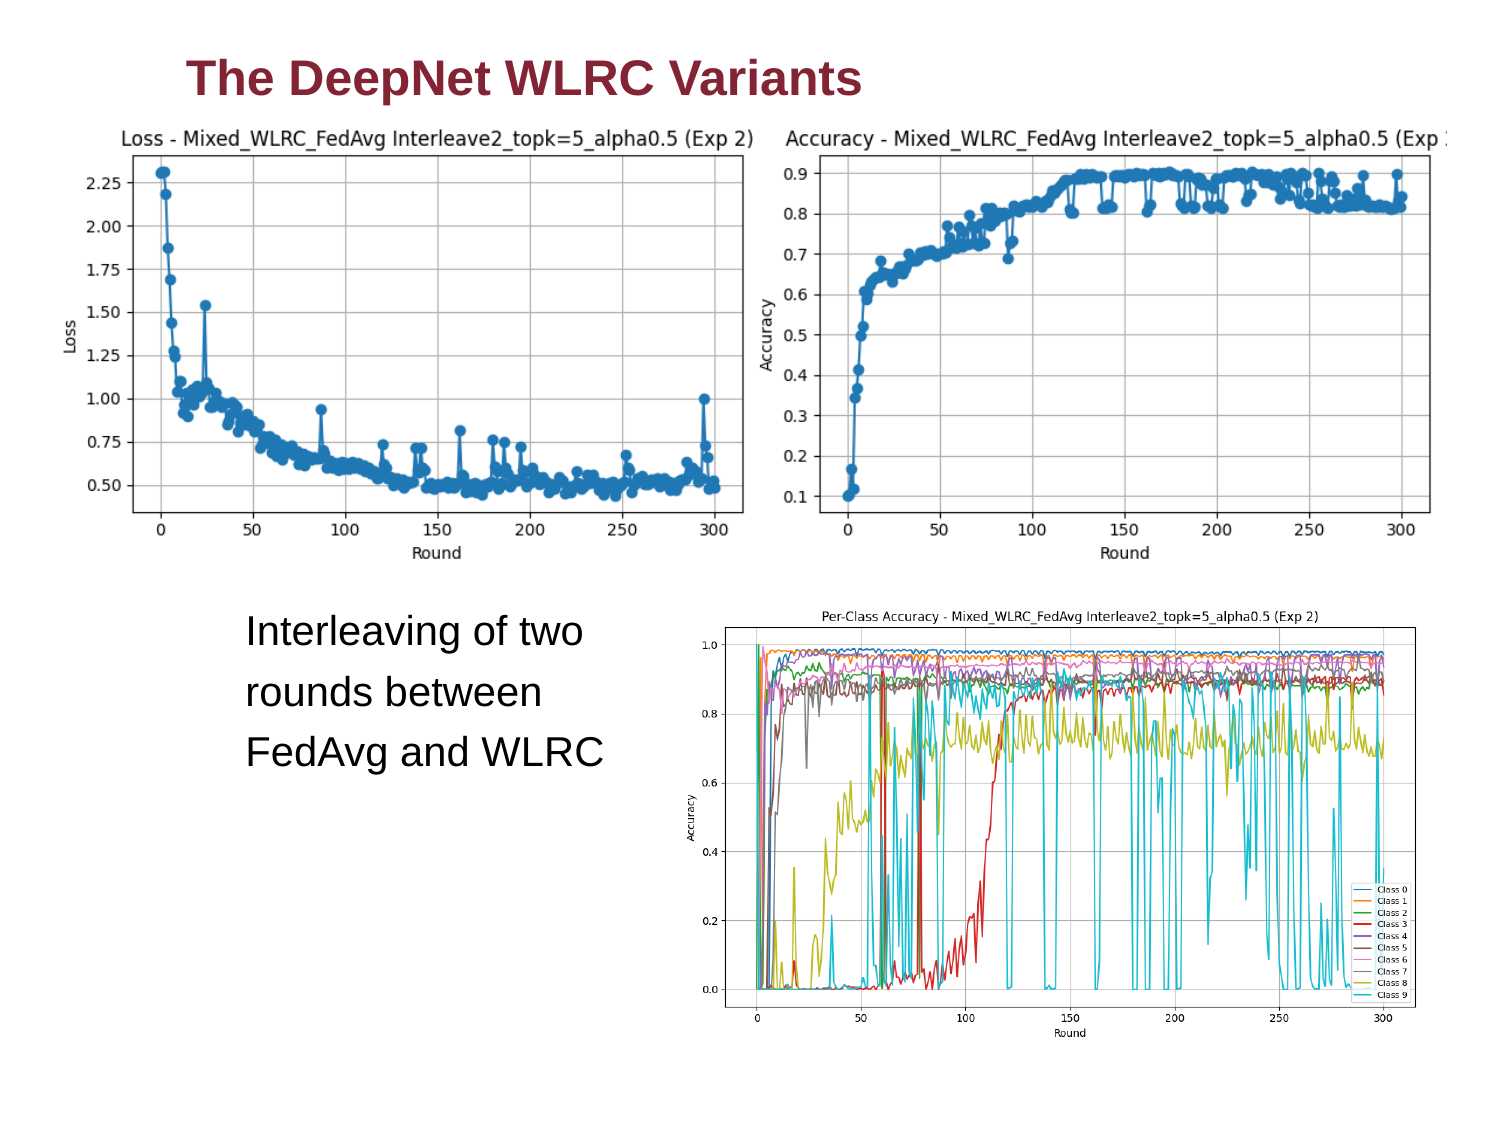

# The DeepNet WLRC Variants
Interleaving of two
rounds between
FedAvg and WLRC
Fairness and Demographic Parity for multi-class classification
Pagina